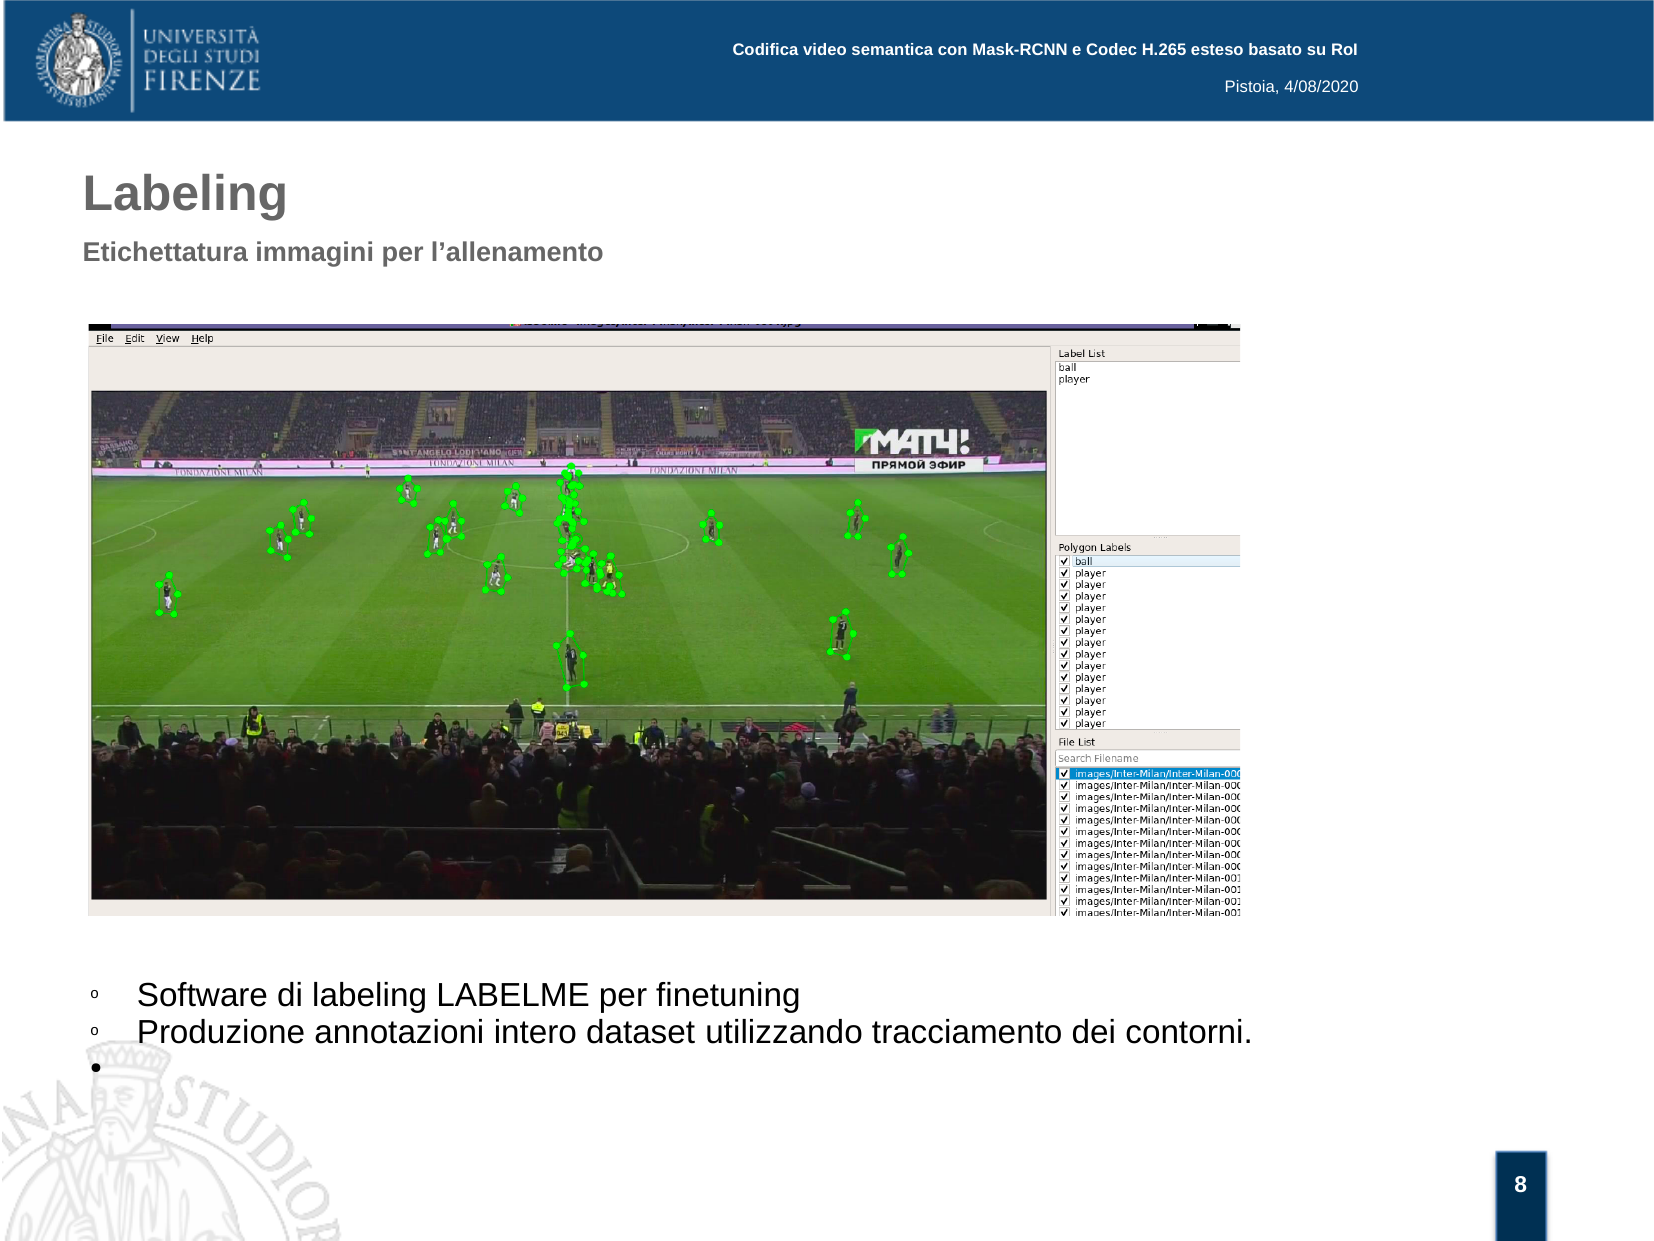

Codifica video semantica con Mask-RCNN e Codec H.265 esteso basato su RoI
Pistoia, 4/08/2020
Labeling
Etichettatura immagini per l’allenamento
Software di labeling LABELME per finetuning
Produzione annotazioni intero dataset utilizzando tracciamento dei contorni.
8